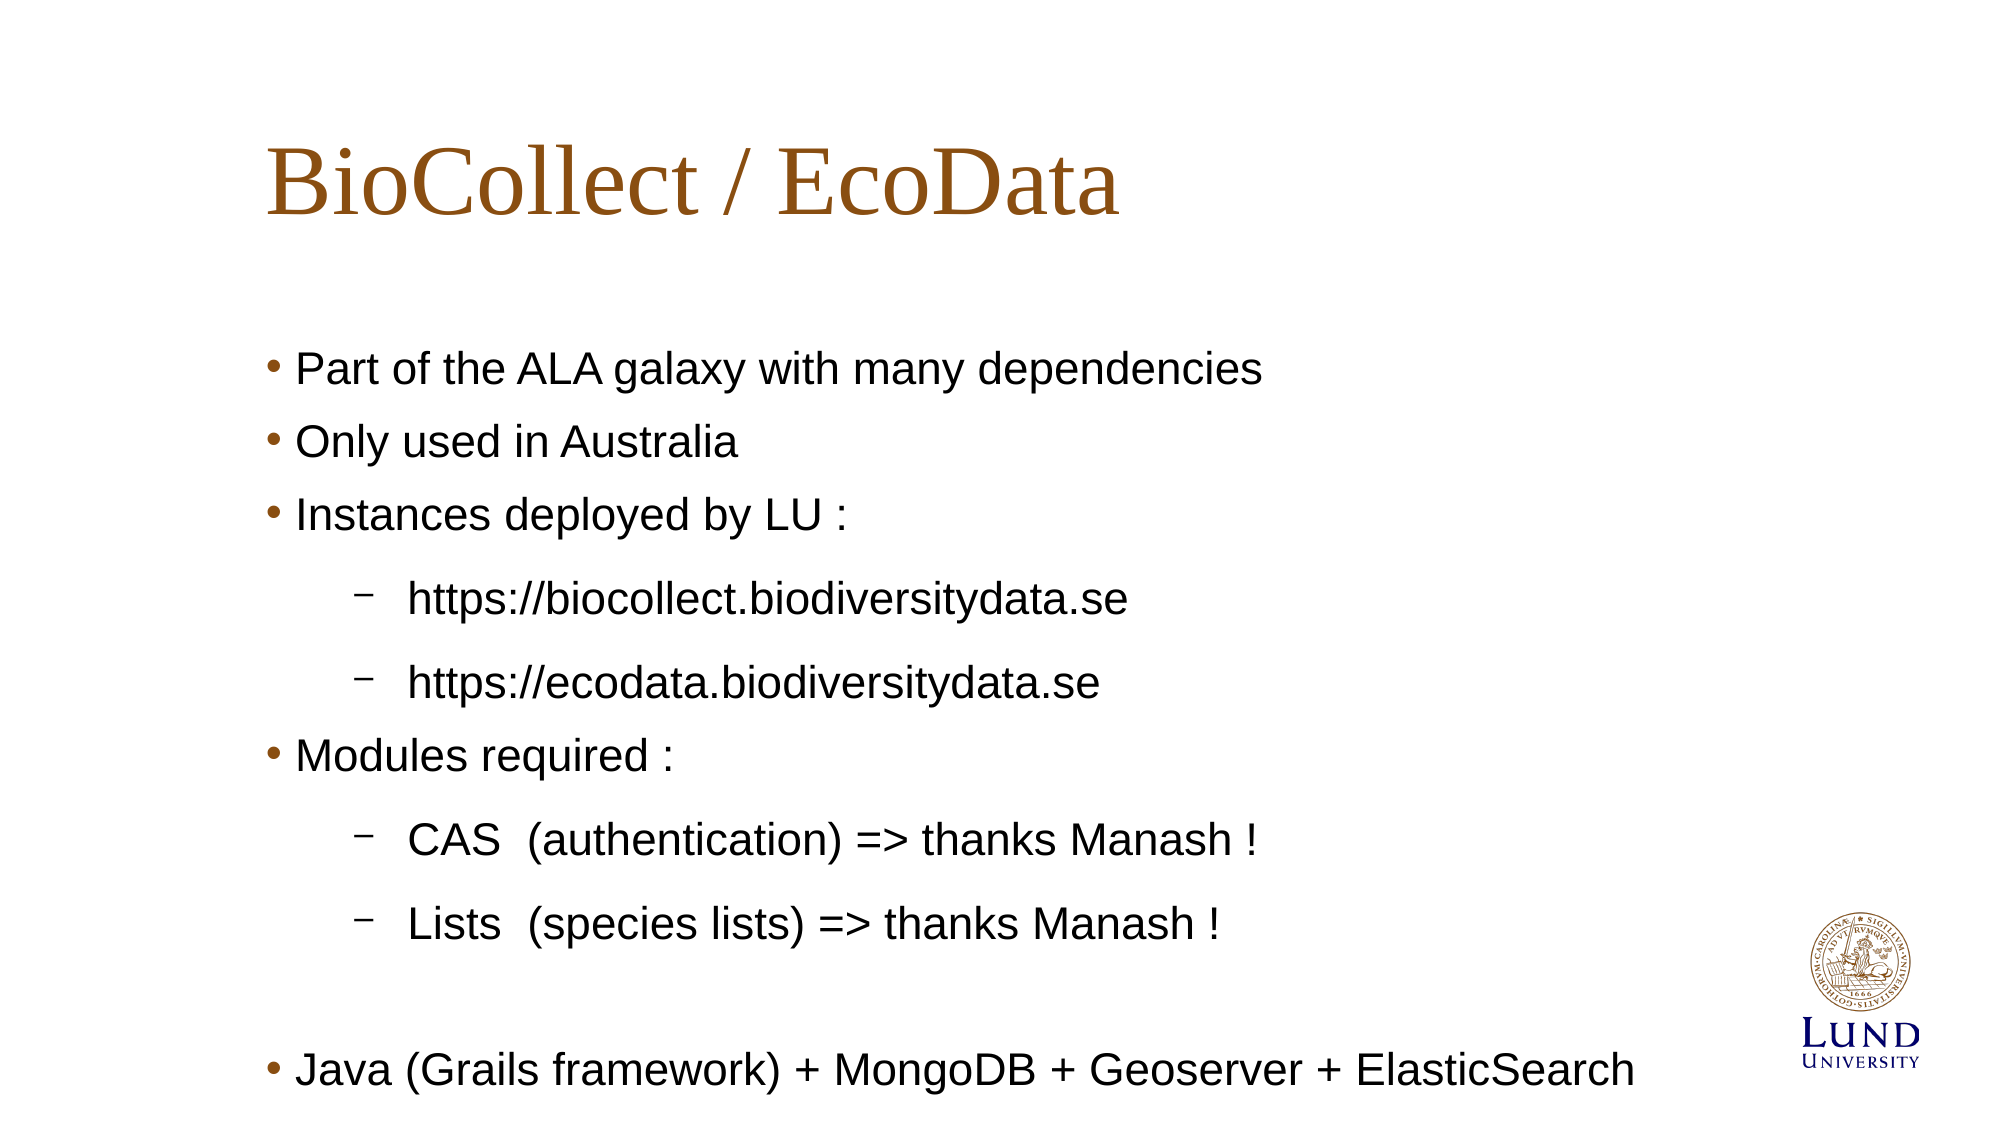

# BioCollect / EcoData
Part of the ALA galaxy with many dependencies
Only used in Australia
Instances deployed by LU :
https://biocollect.biodiversitydata.se
https://ecodata.biodiversitydata.se
Modules required :
CAS (authentication) => thanks Manash !
Lists (species lists) => thanks Manash !
Java (Grails framework) + MongoDB + Geoserver + ElasticSearch